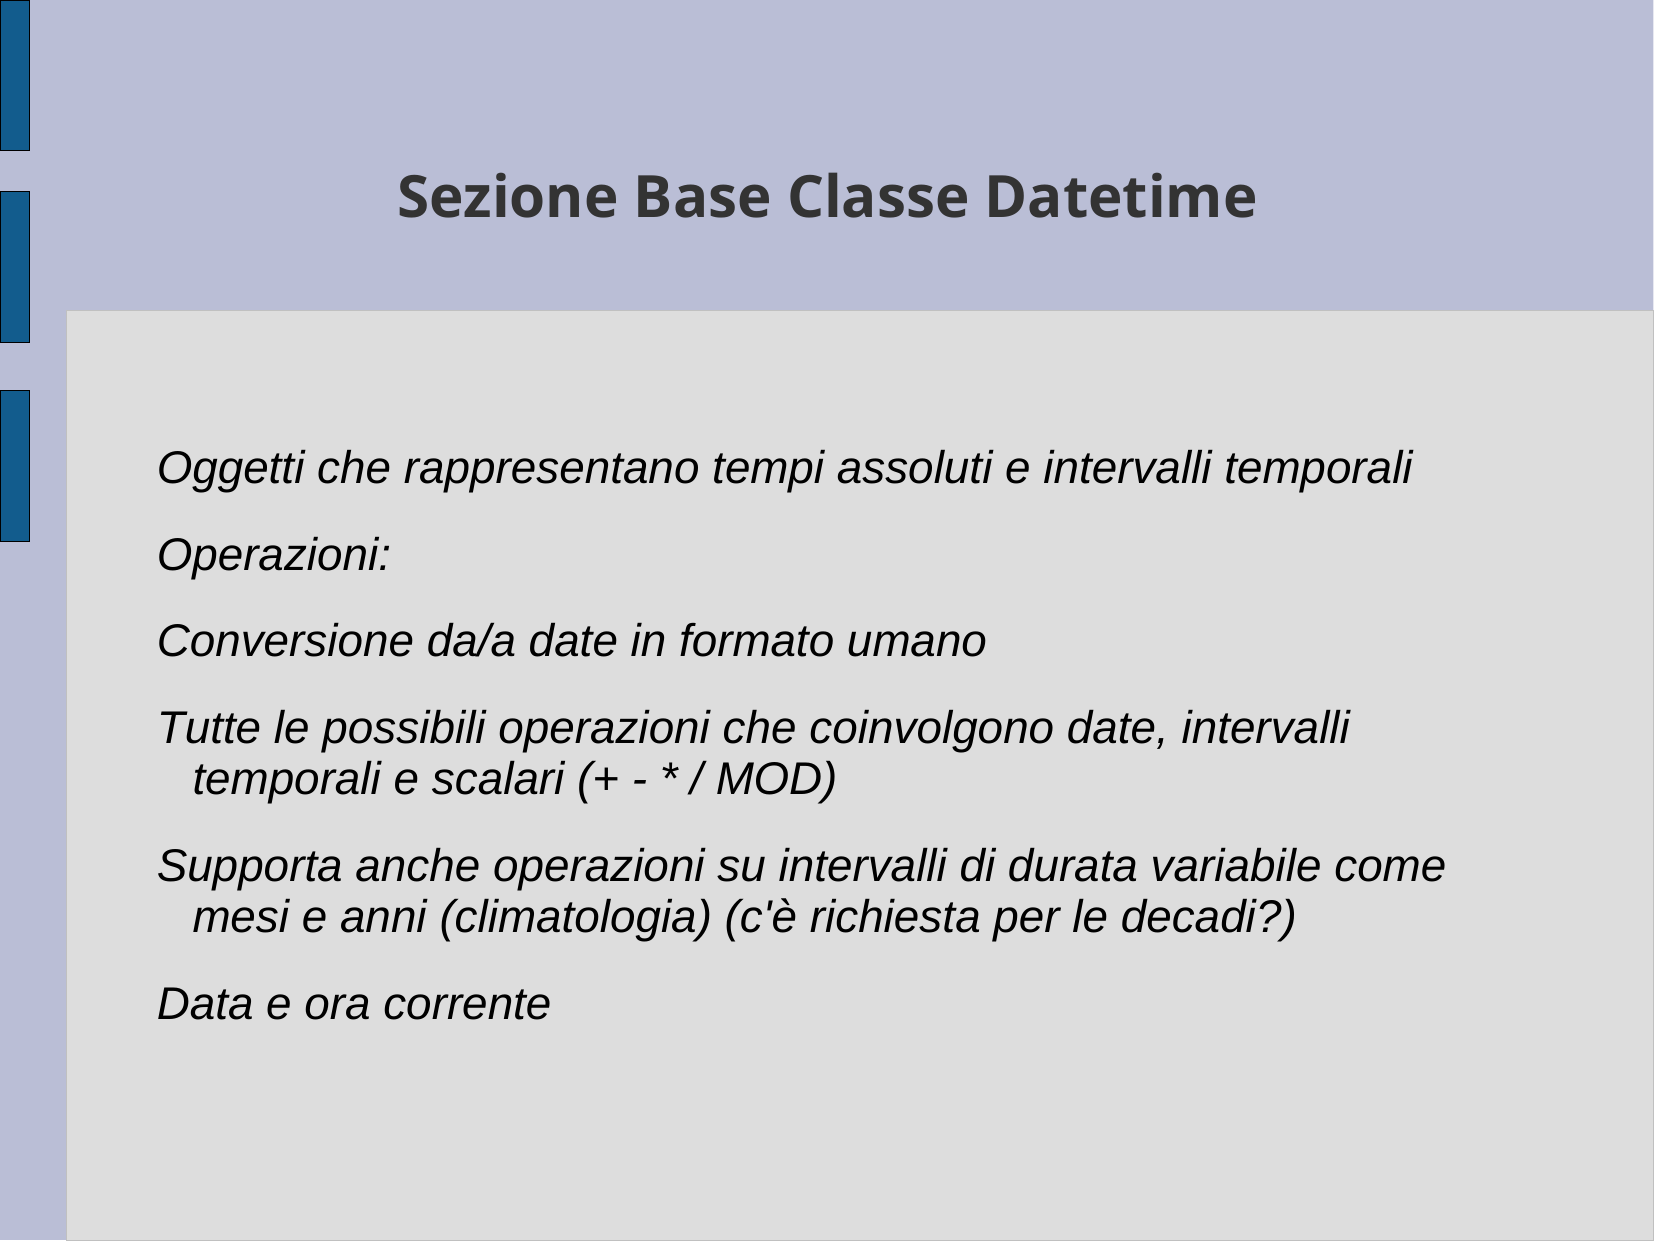

# Sezione Base Classe Datetime
Oggetti che rappresentano tempi assoluti e intervalli temporali
Operazioni:
Conversione da/a date in formato umano
Tutte le possibili operazioni che coinvolgono date, intervalli temporali e scalari (+ - * / MOD)
Supporta anche operazioni su intervalli di durata variabile come mesi e anni (climatologia) (c'è richiesta per le decadi?)
Data e ora corrente